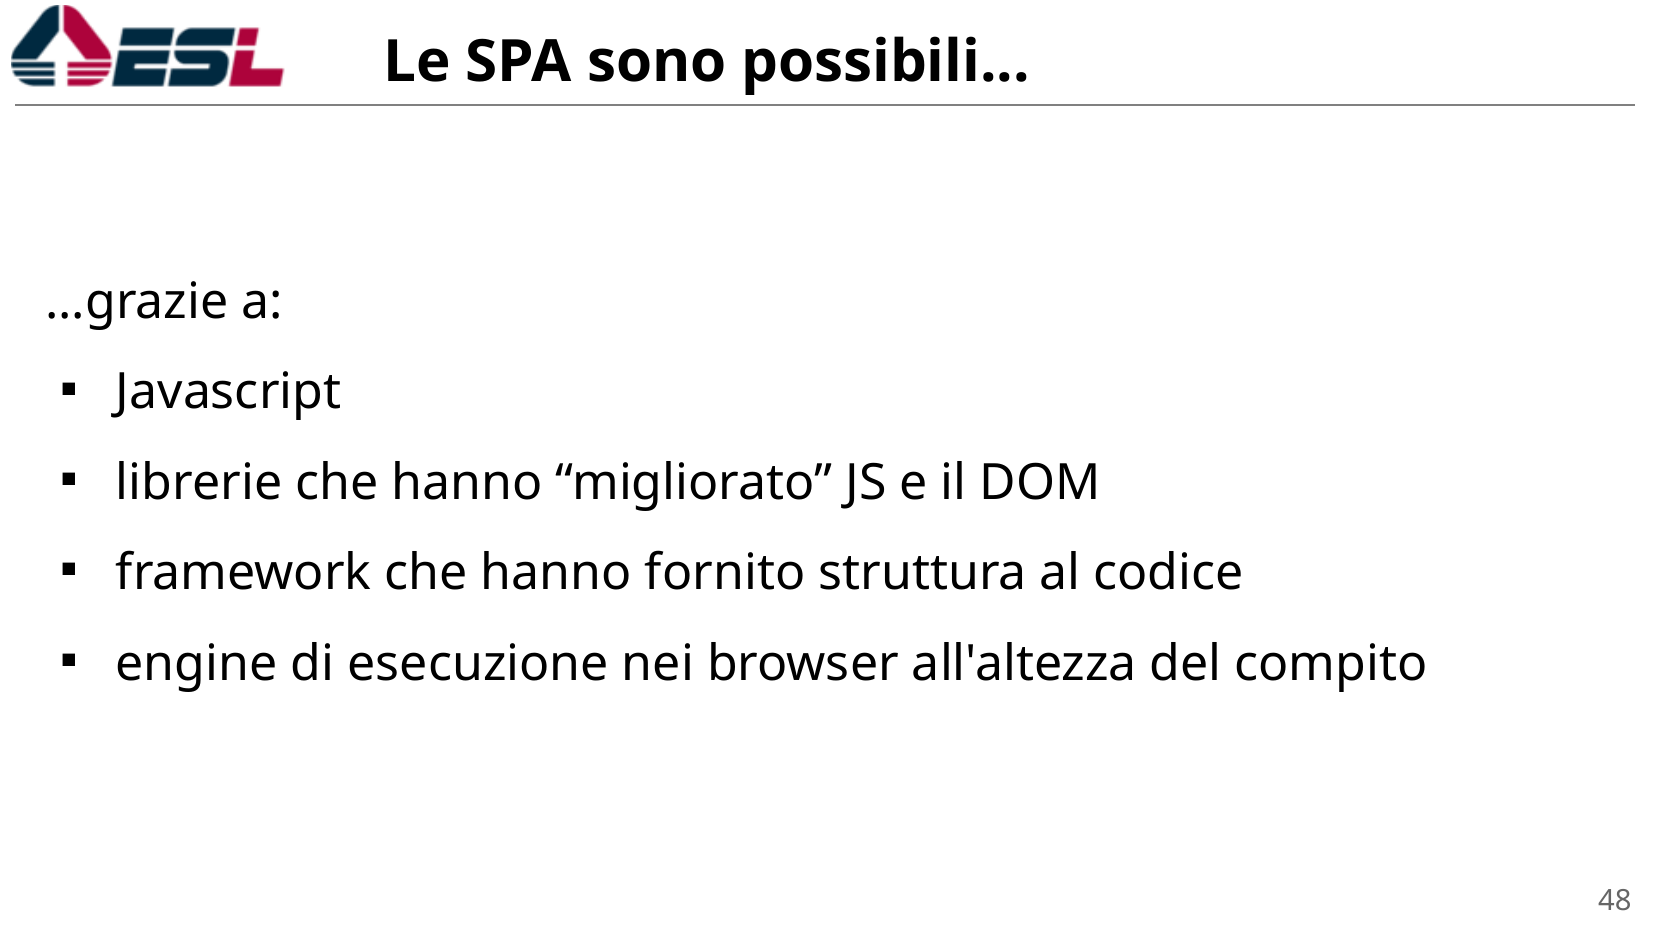

# Le SPA sono possibili...
...grazie a:
Javascript
librerie che hanno “migliorato” JS e il DOM
framework che hanno fornito struttura al codice
engine di esecuzione nei browser all'altezza del compito